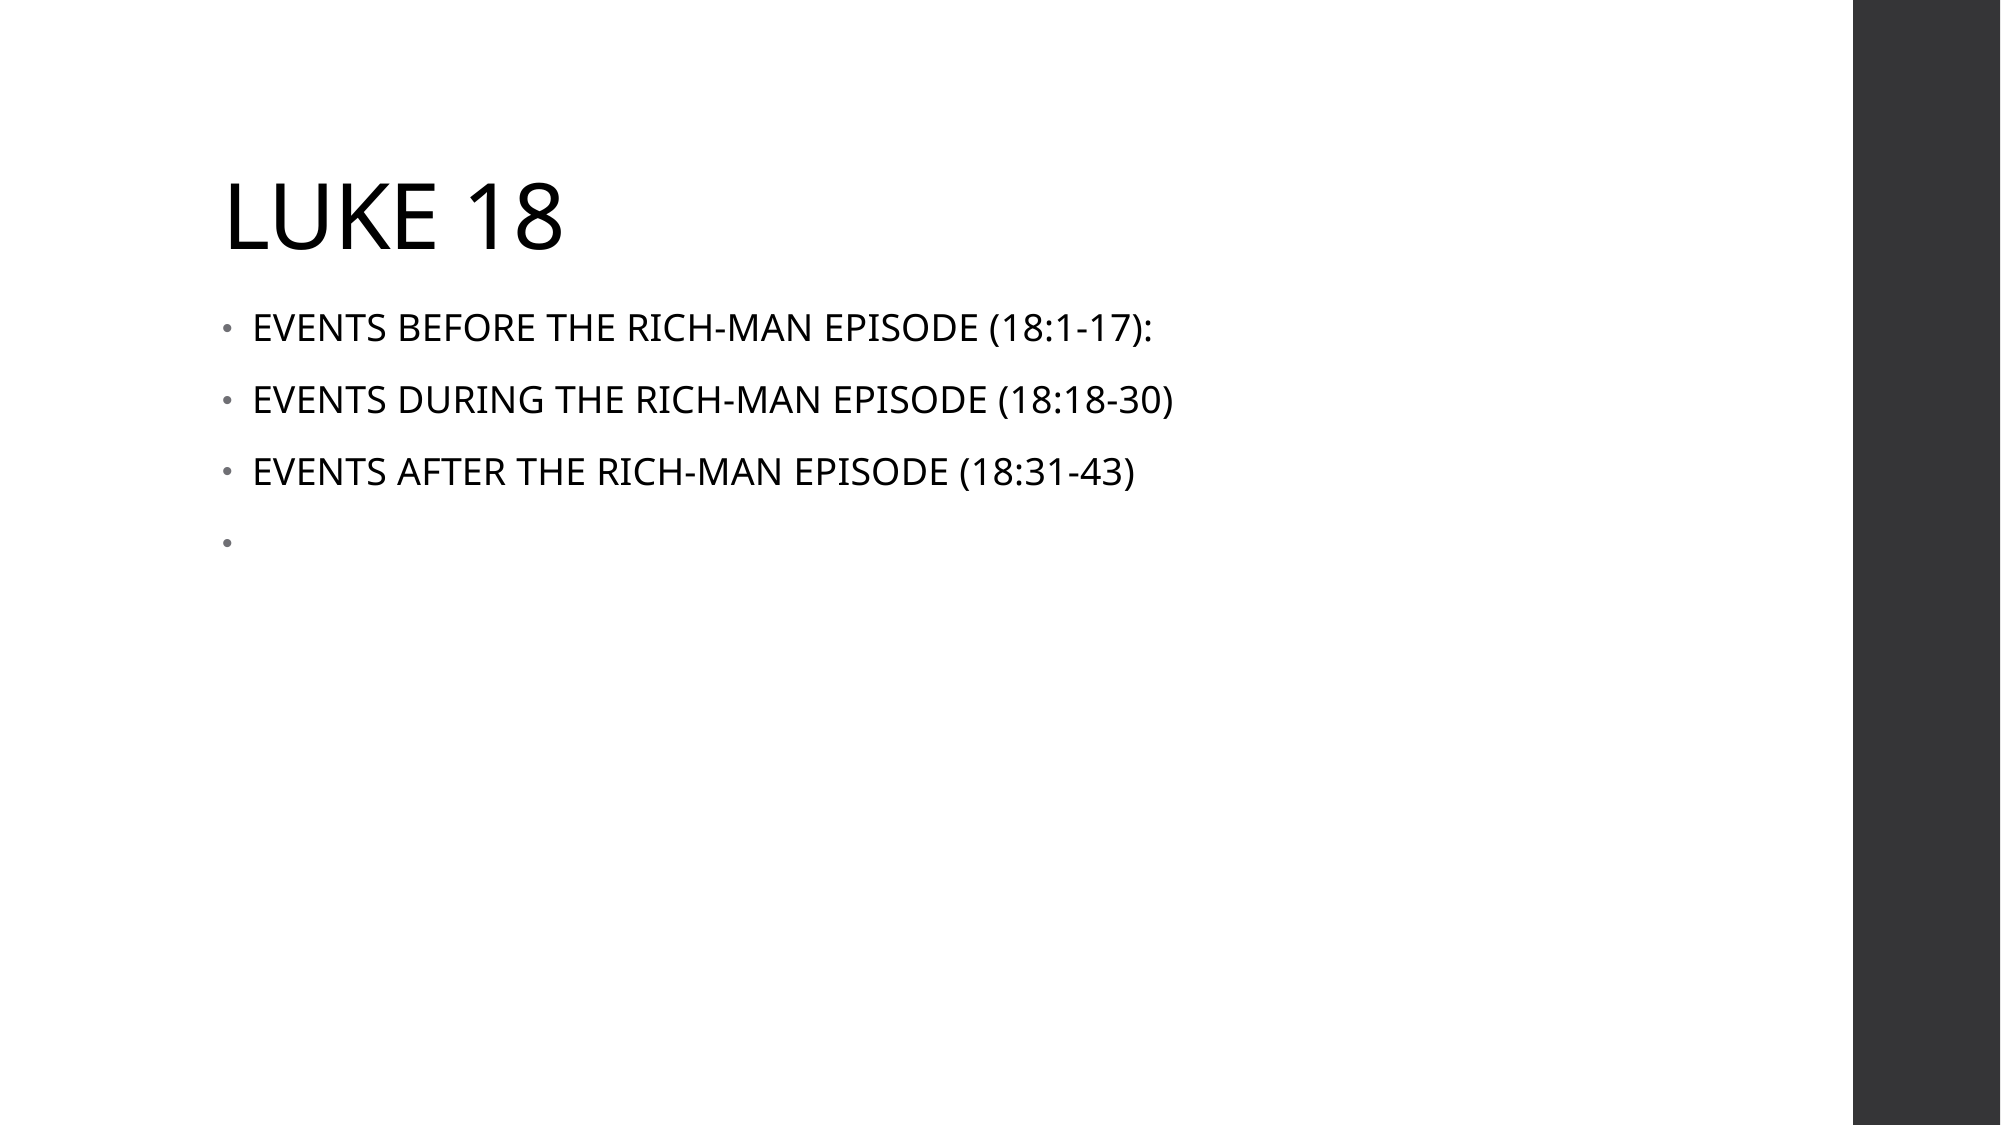

# LUKE 18
EVENTS BEFORE THE RICH-MAN EPISODE (18:1-17):
EVENTS DURING THE RICH-MAN EPISODE (18:18-30)
EVENTS AFTER THE RICH-MAN EPISODE (18:31-43)